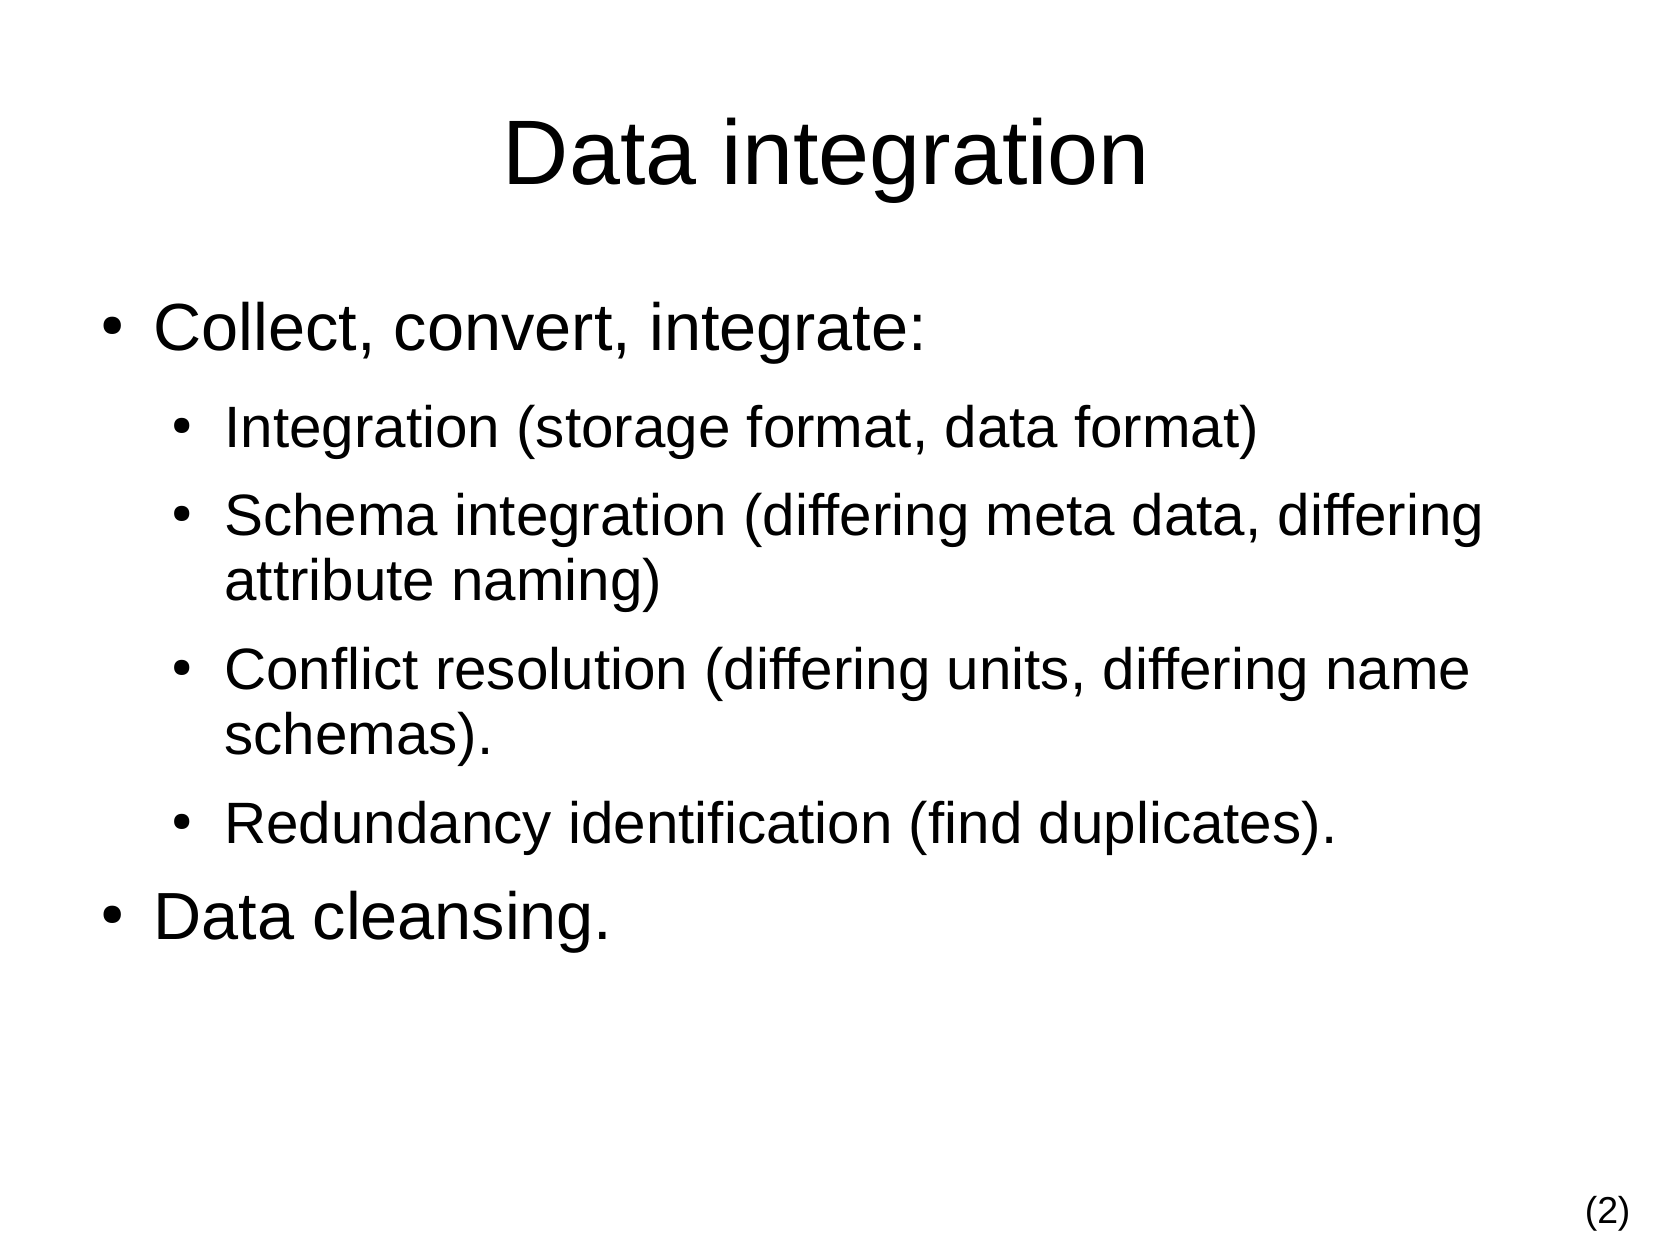

# Data integration
Collect, convert, integrate:
Integration (storage format, data format)
Schema integration (differing meta data, differing attribute naming)
Conflict resolution (differing units, differing name schemas).
Redundancy identification (find duplicates).
Data cleansing.
(2)